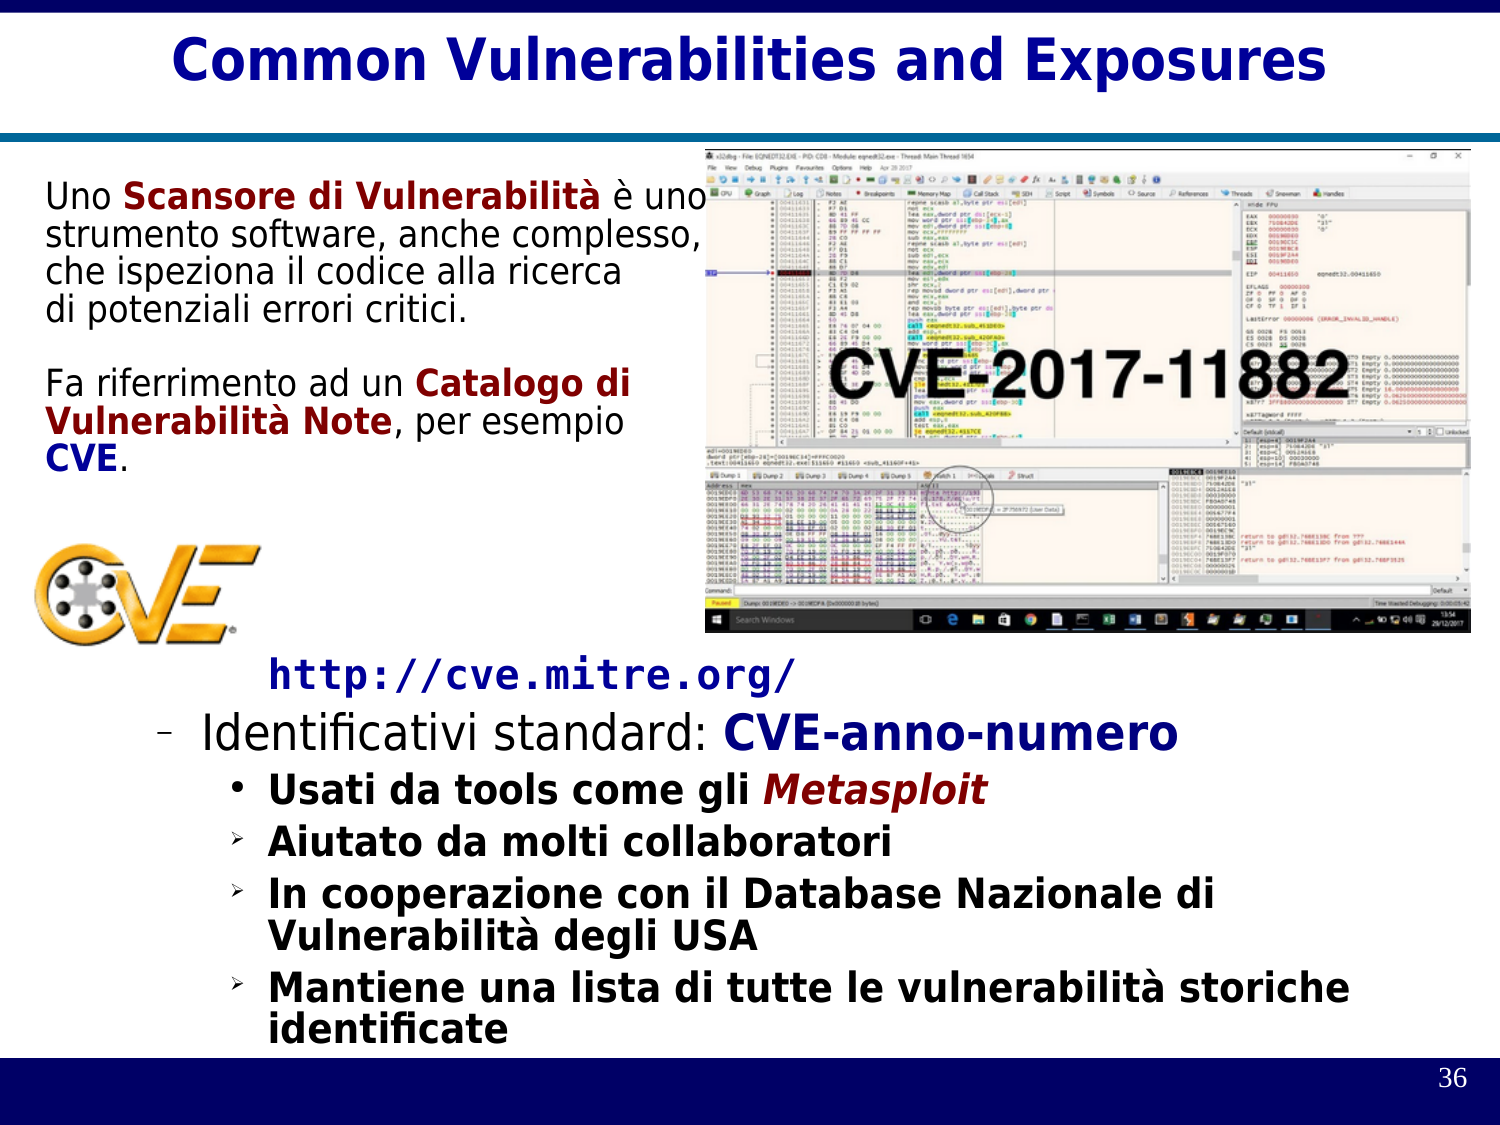

Common Vulnerabilities and Exposures
Uno Scansore di Vulnerabilità è uno
strumento software, anche complesso,
che ispeziona il codice alla ricerca
di potenziali errori critici.
Fa riferrimento ad un Catalogo di
Vulnerabilità Note, per esempio
CVE.
# http://cve.mitre.org/
Identificativi standard: CVE-anno-numero
Usati da tools come gli Metasploit
Aiutato da molti collaboratori
In cooperazione con il Database Nazionale di Vulnerabilità degli USA
Mantiene una lista di tutte le vulnerabilità storiche identificate